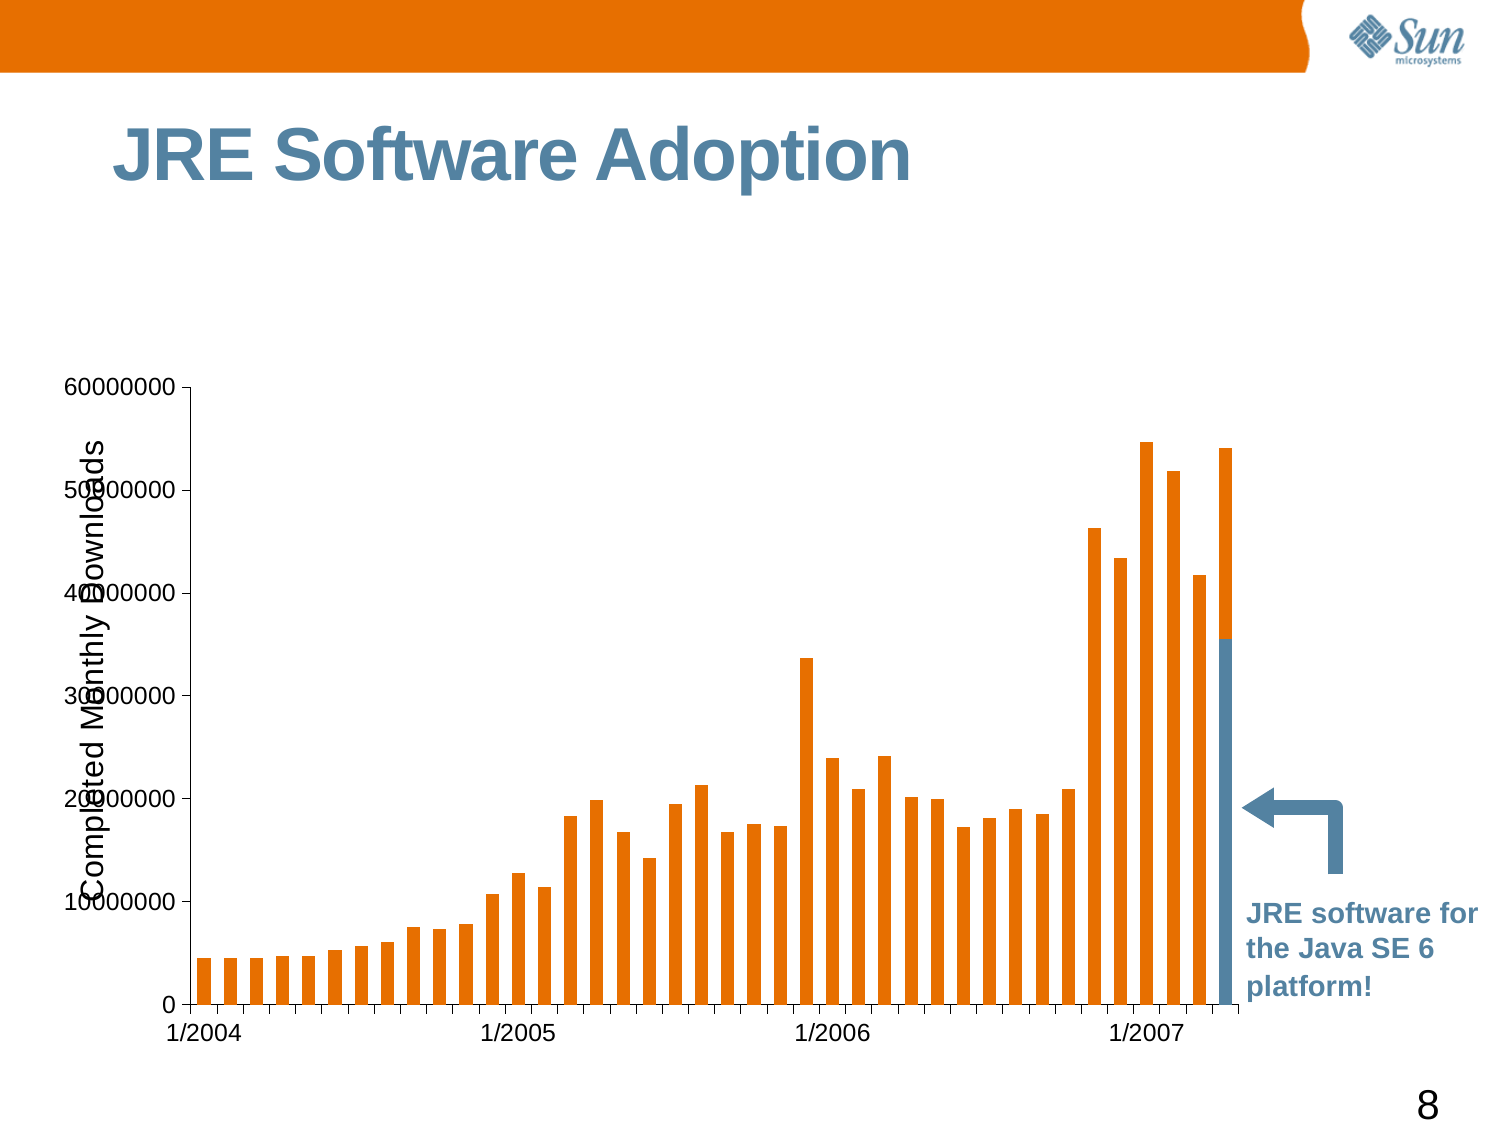

# JRE Software Adoption
### Chart
| Category | Java SE 6 JRE (Released April 10th 2007) | J2SE 5.0 JRE |
|---|---|---|
| 1/2004 | 0.0 | 4513010.0 |
| None | 0.0 | 4583497.0 |
| None | 0.0 | 4579139.0 |
| None | 0.0 | 4780967.0 |
| None | 0.0 | 4747375.0 |
| None | 0.0 | 5343051.0 |
| None | 0.0 | 5681425.0 |
| None | 0.0 | 6112441.0 |
| None | 0.0 | 7526714.0 |
| None | 0.0 | 7406387.0 |
| None | 0.0 | 7854339.0 |
| None | 0.0 | 10798159.0 |
| 1/2005 | 0.0 | 12805786.0 |
| None | 0.0 | 11402147.0 |
| None | 0.0 | 18360376.0 |
| None | 0.0 | 19931247.0 |
| None | 0.0 | 16751046.0 |
| None | 0.0 | 14256274.0 |
| None | 0.0 | 19513995.0 |
| None | 0.0 | 21306387.0 |
| None | 0.0 | 16788121.0 |
| None | 0.0 | 17591479.0 |
| None | 0.0 | 17325441.0 |
| None | 0.0 | 33684771.0 |
| 1/2006 | 0.0 | 23941911.0 |
| None | 0.0 | 20973346.0 |
| None | 0.0 | 24140099.0 |
| None | 0.0 | 20156382.0 |
| None | 0.0 | 19959007.0 |
| None | 0.0 | 17286655.0 |
| None | 0.0 | 18151741.0 |
| None | 0.0 | 19002344.0 |
| None | 0.0 | 18549536.0 |
| None | 0.0 | 20969099.0 |
| None | 0.0 | 46284468.0 |
| None | 0.0 | 43441221.0 |
| 1/2007 | 0.0 | 54617676.0 |
| None | 0.0 | 51799409.0 |
| None | 0.0 | 41719884.0 |
| None | 35506265.0 | 18543821.0 |
JRE software for the Java SE 6 platform!